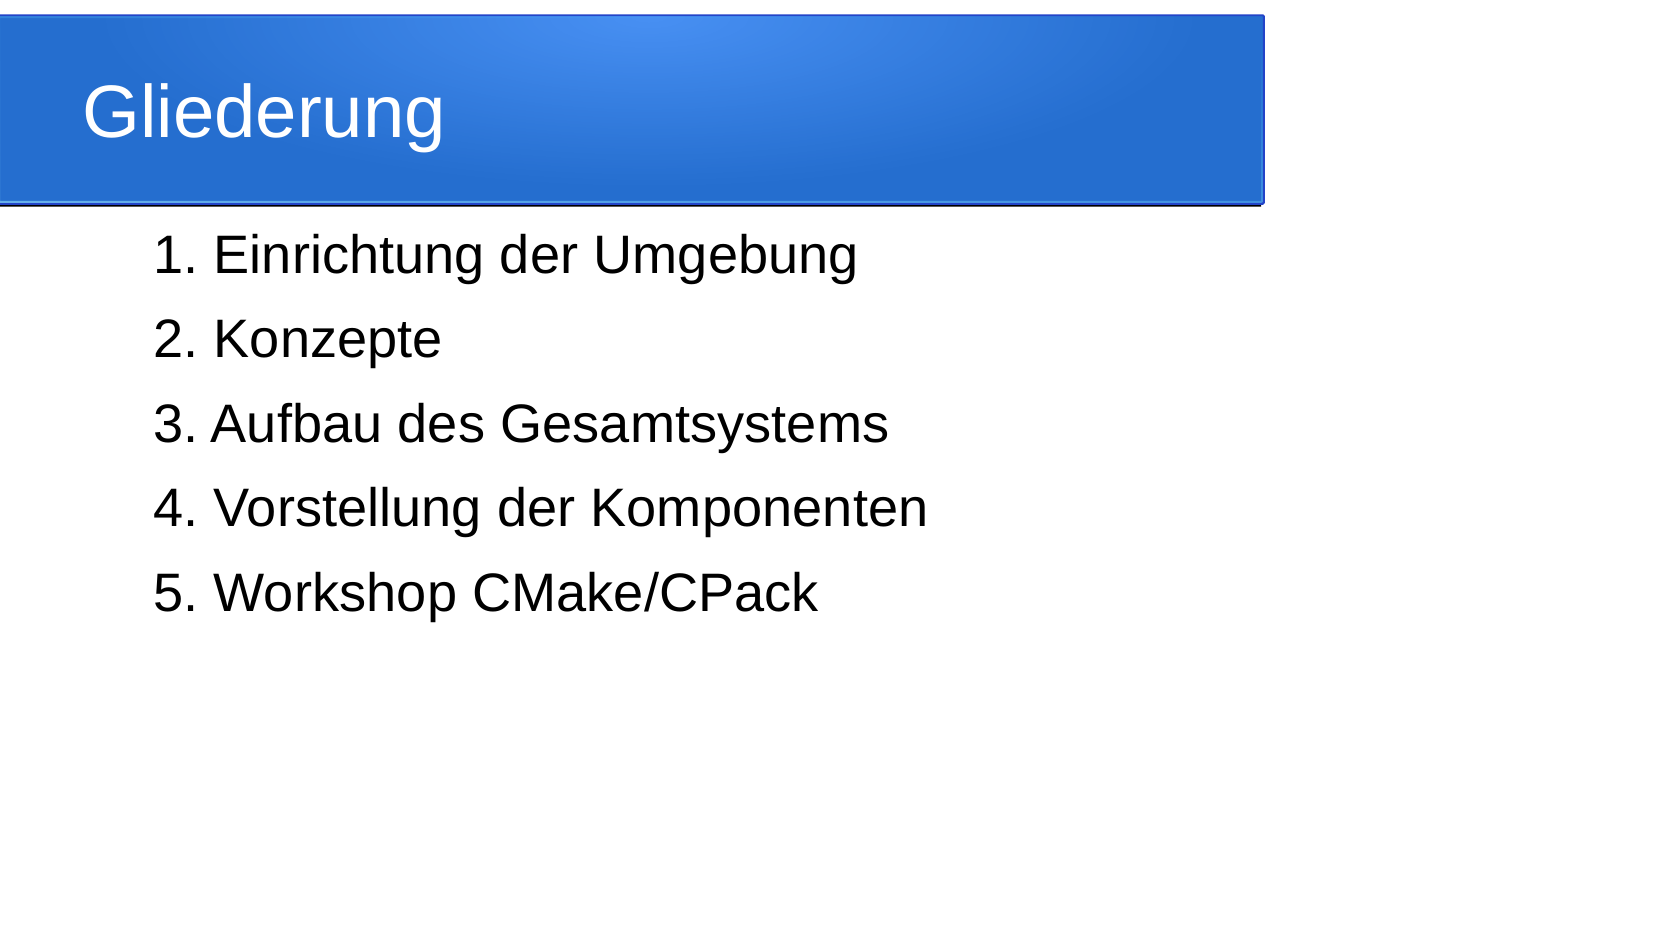

# Gliederung
1. Einrichtung der Umgebung
2. Konzepte
3. Aufbau des Gesamtsystems
4. Vorstellung der Komponenten
5. Workshop CMake/CPack